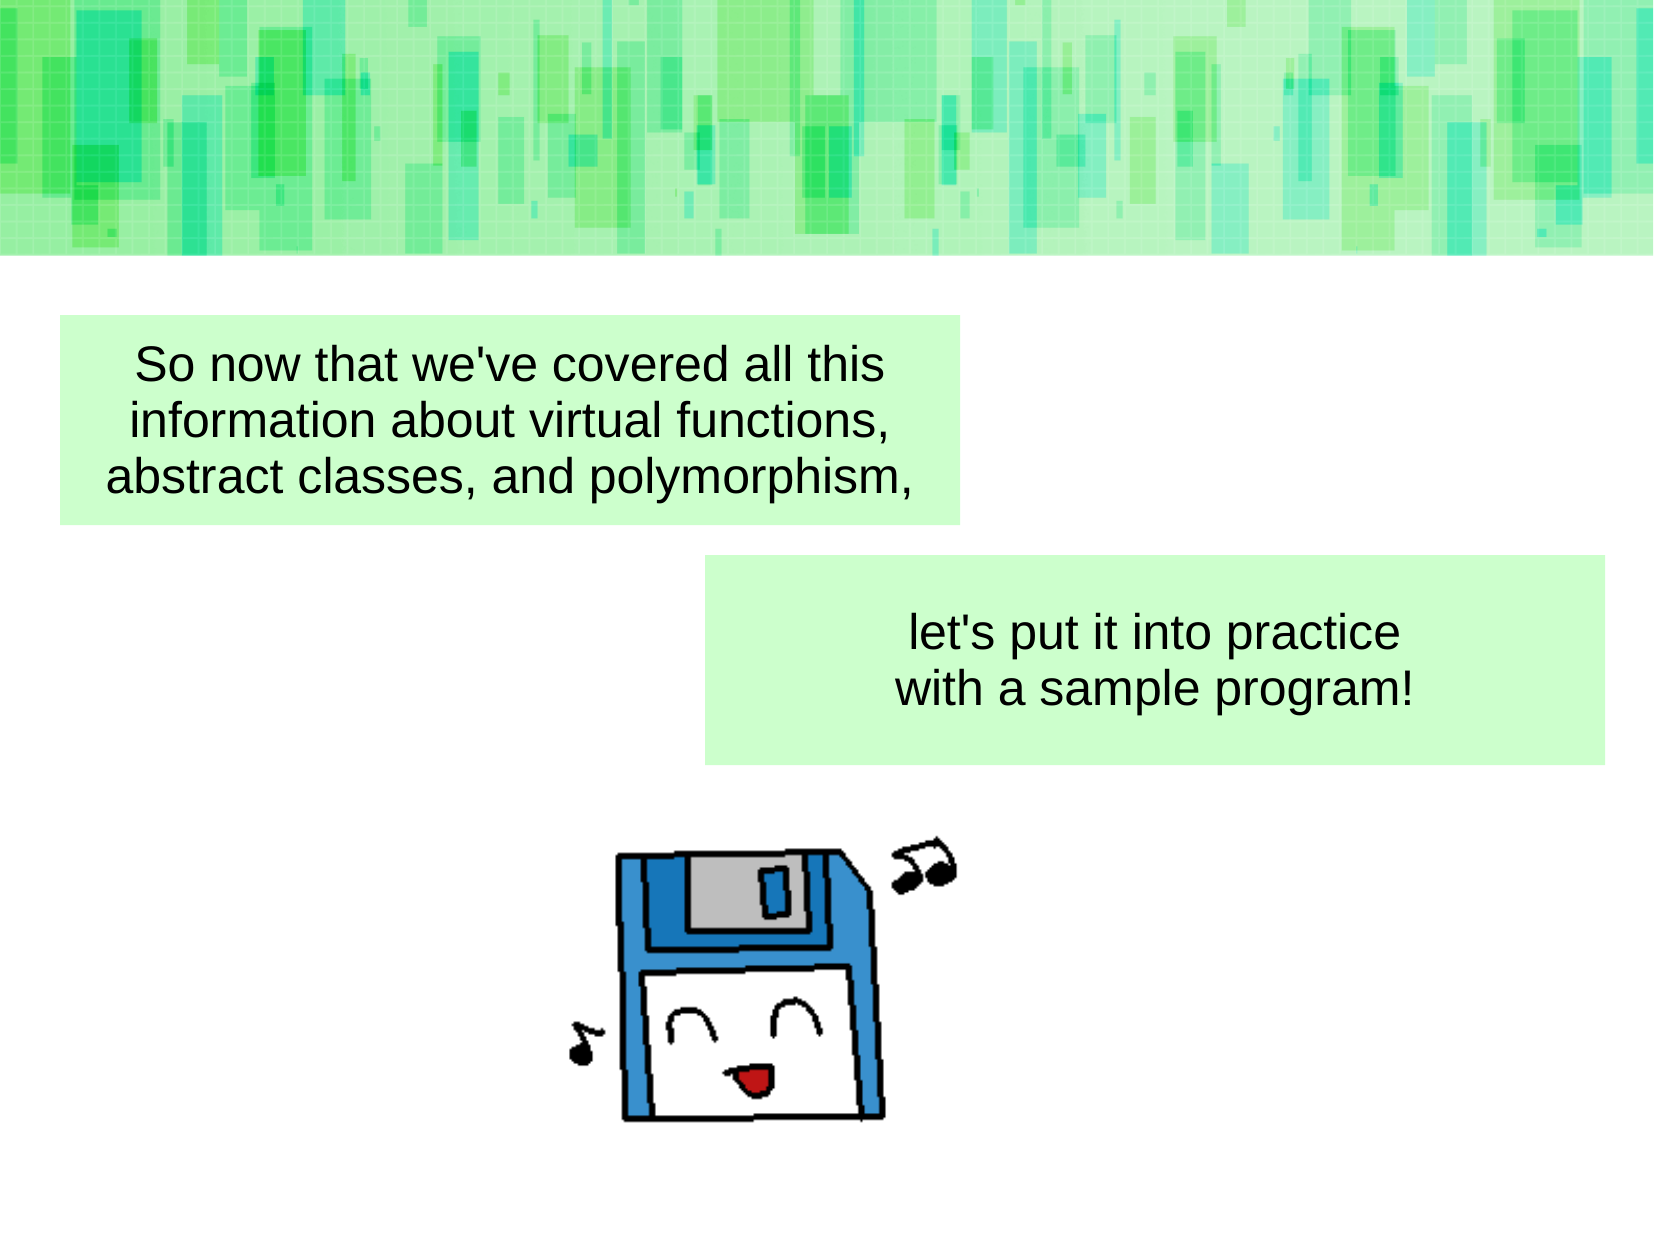

So now that we've covered all this information about virtual functions, abstract classes, and polymorphism,
let's put it into practice
with a sample program!